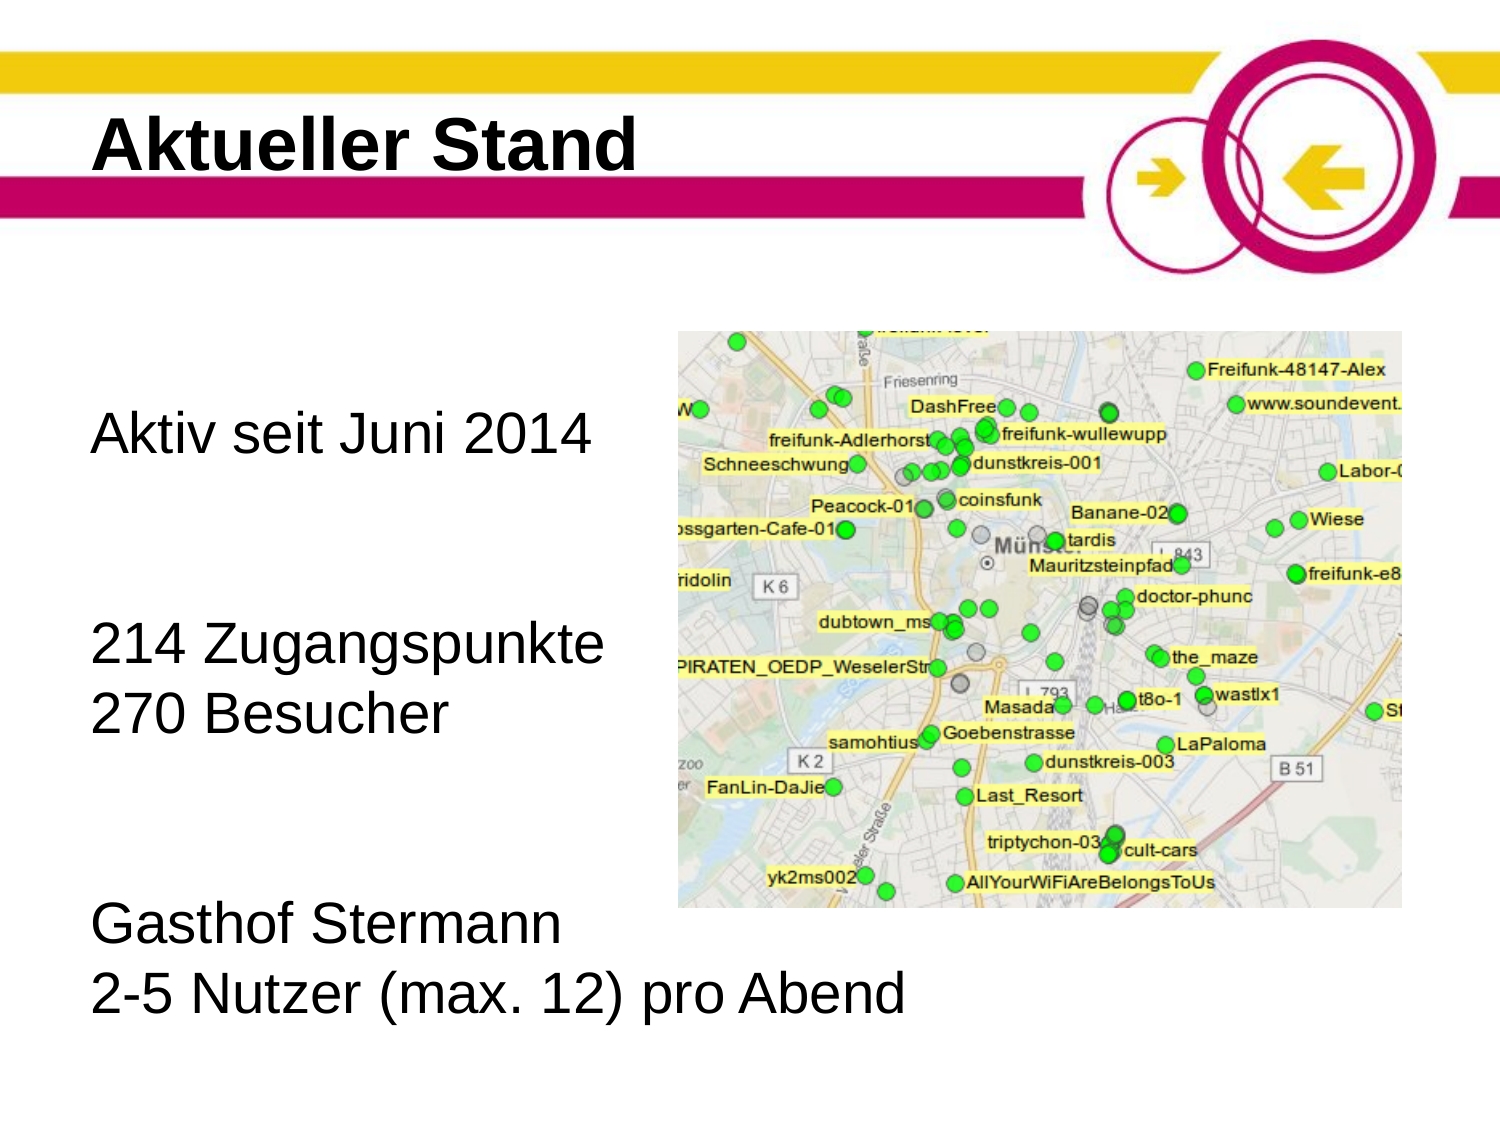

Aktueller Stand
Aktiv seit Juni 2014
214 Zugangspunkte
270 Besucher
Gasthof Stermann
2-5 Nutzer (max. 12) pro Abend